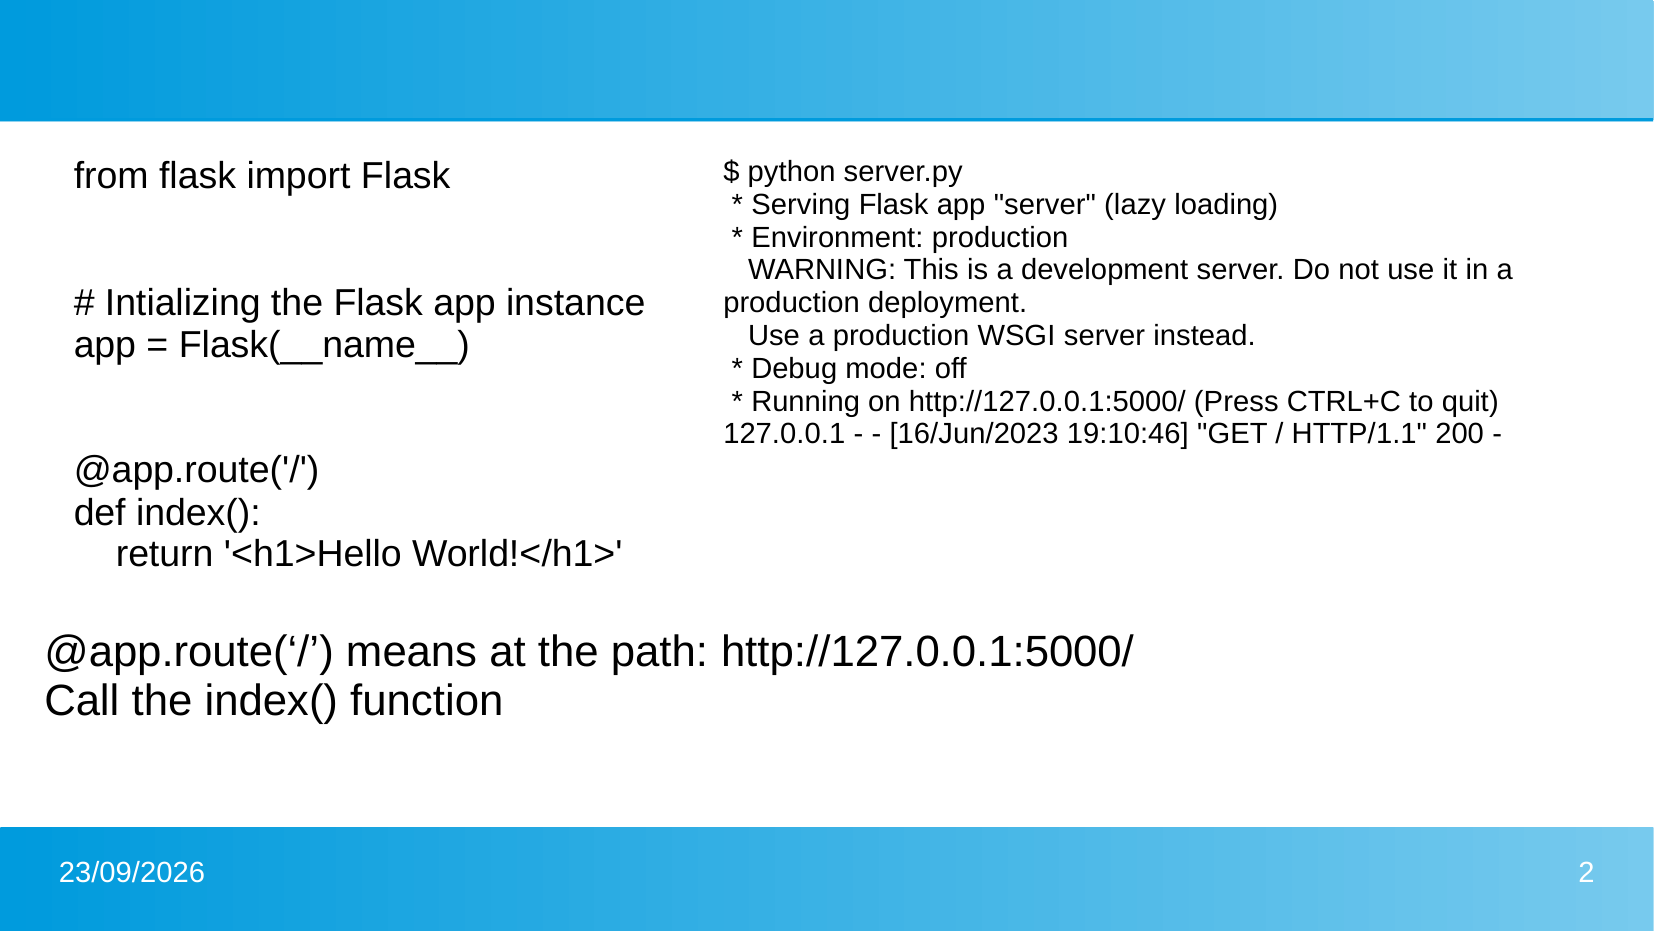

from flask import Flask
# Intializing the Flask app instance
app = Flask(__name__)
@app.route('/')
def index():
 return '<h1>Hello World!</h1>'
$ python server.py
 * Serving Flask app "server" (lazy loading)
 * Environment: production
 WARNING: This is a development server. Do not use it in a production deployment.
 Use a production WSGI server instead.
 * Debug mode: off
 * Running on http://127.0.0.1:5000/ (Press CTRL+C to quit)
127.0.0.1 - - [16/Jun/2023 19:10:46] "GET / HTTP/1.1" 200 -
@app.route(‘/’) means at the path: http://127.0.0.1:5000/
Call the index() function
2